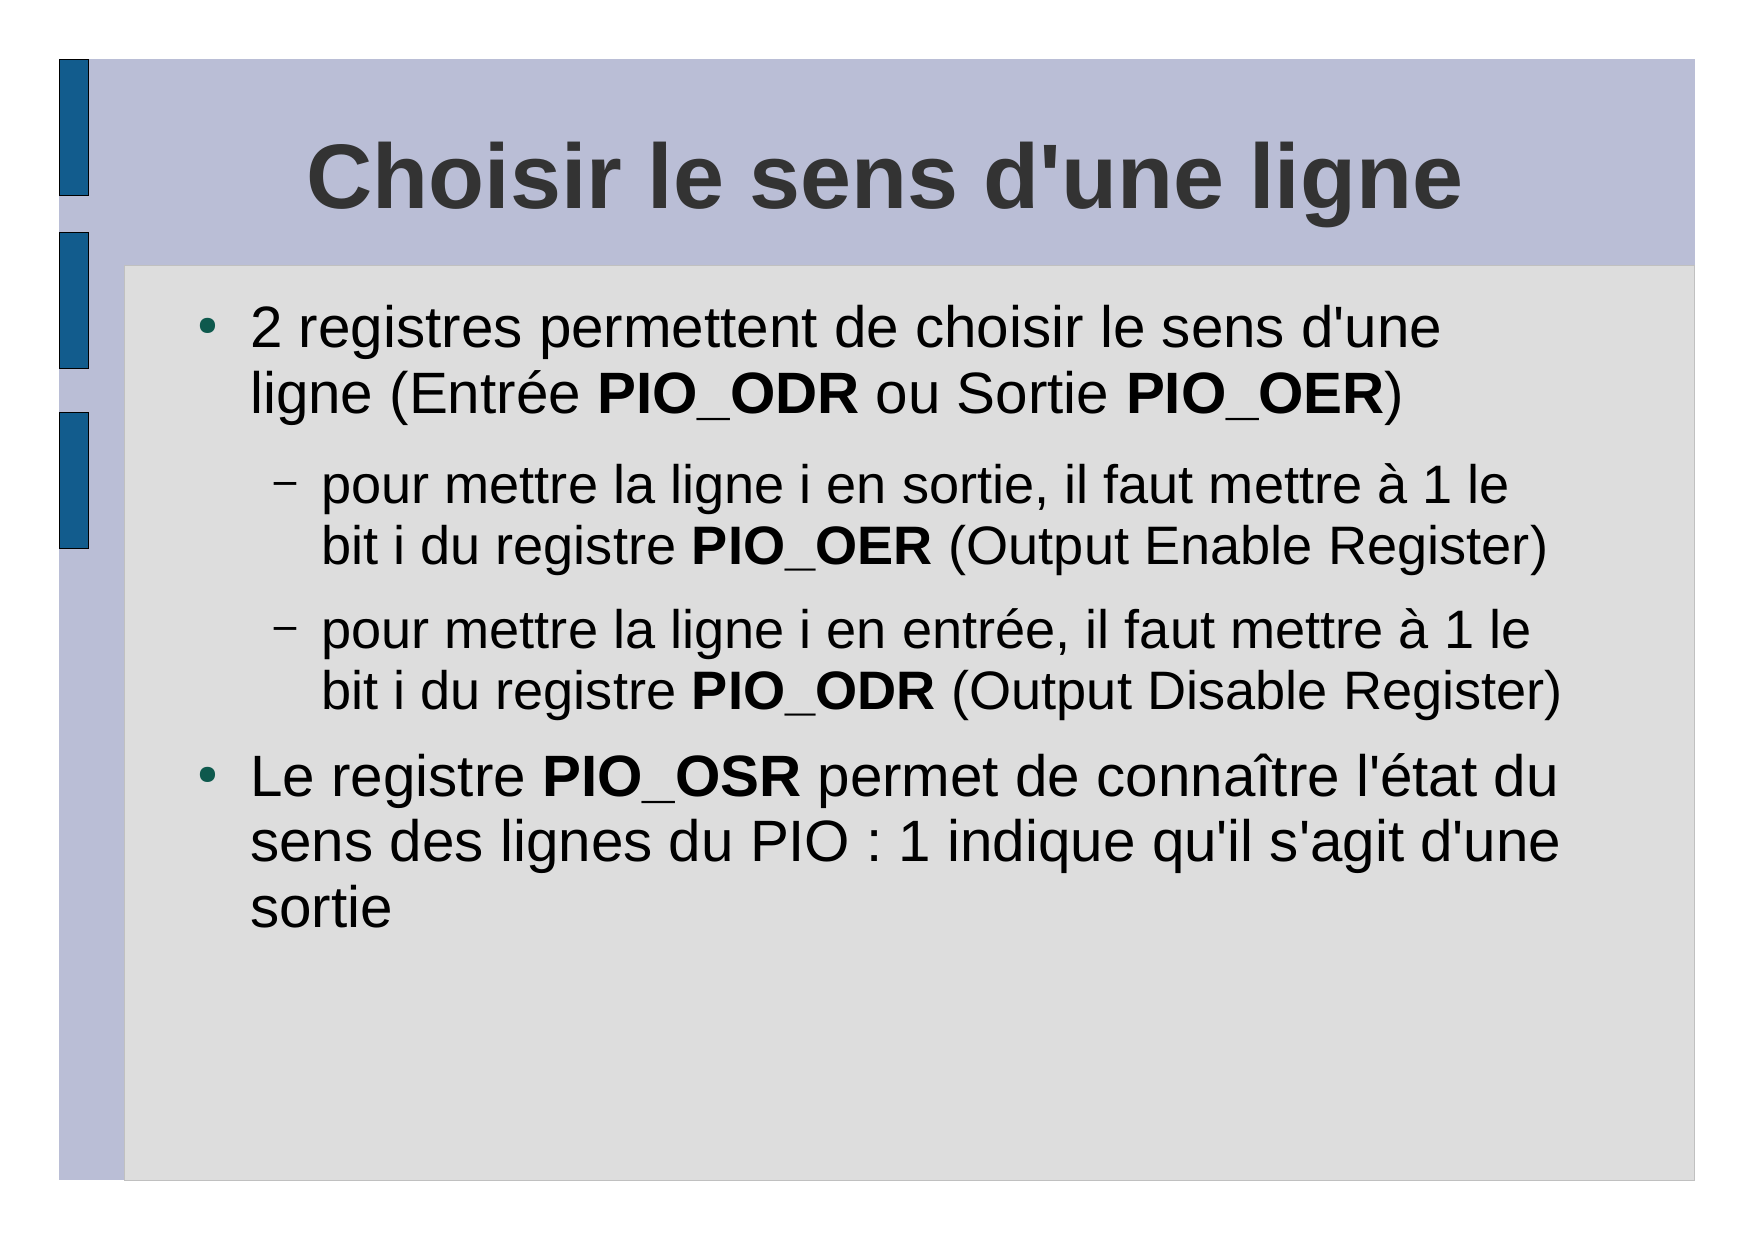

# Choisir le sens d'une ligne
2 registres permettent de choisir le sens d'une ligne (Entrée PIO_ODR ou Sortie PIO_OER)
pour mettre la ligne i en sortie, il faut mettre à 1 le bit i du registre PIO_OER (Output Enable Register)
pour mettre la ligne i en entrée, il faut mettre à 1 le bit i du registre PIO_ODR (Output Disable Register)
Le registre PIO_OSR permet de connaître l'état du sens des lignes du PIO : 1 indique qu'il s'agit d'une sortie